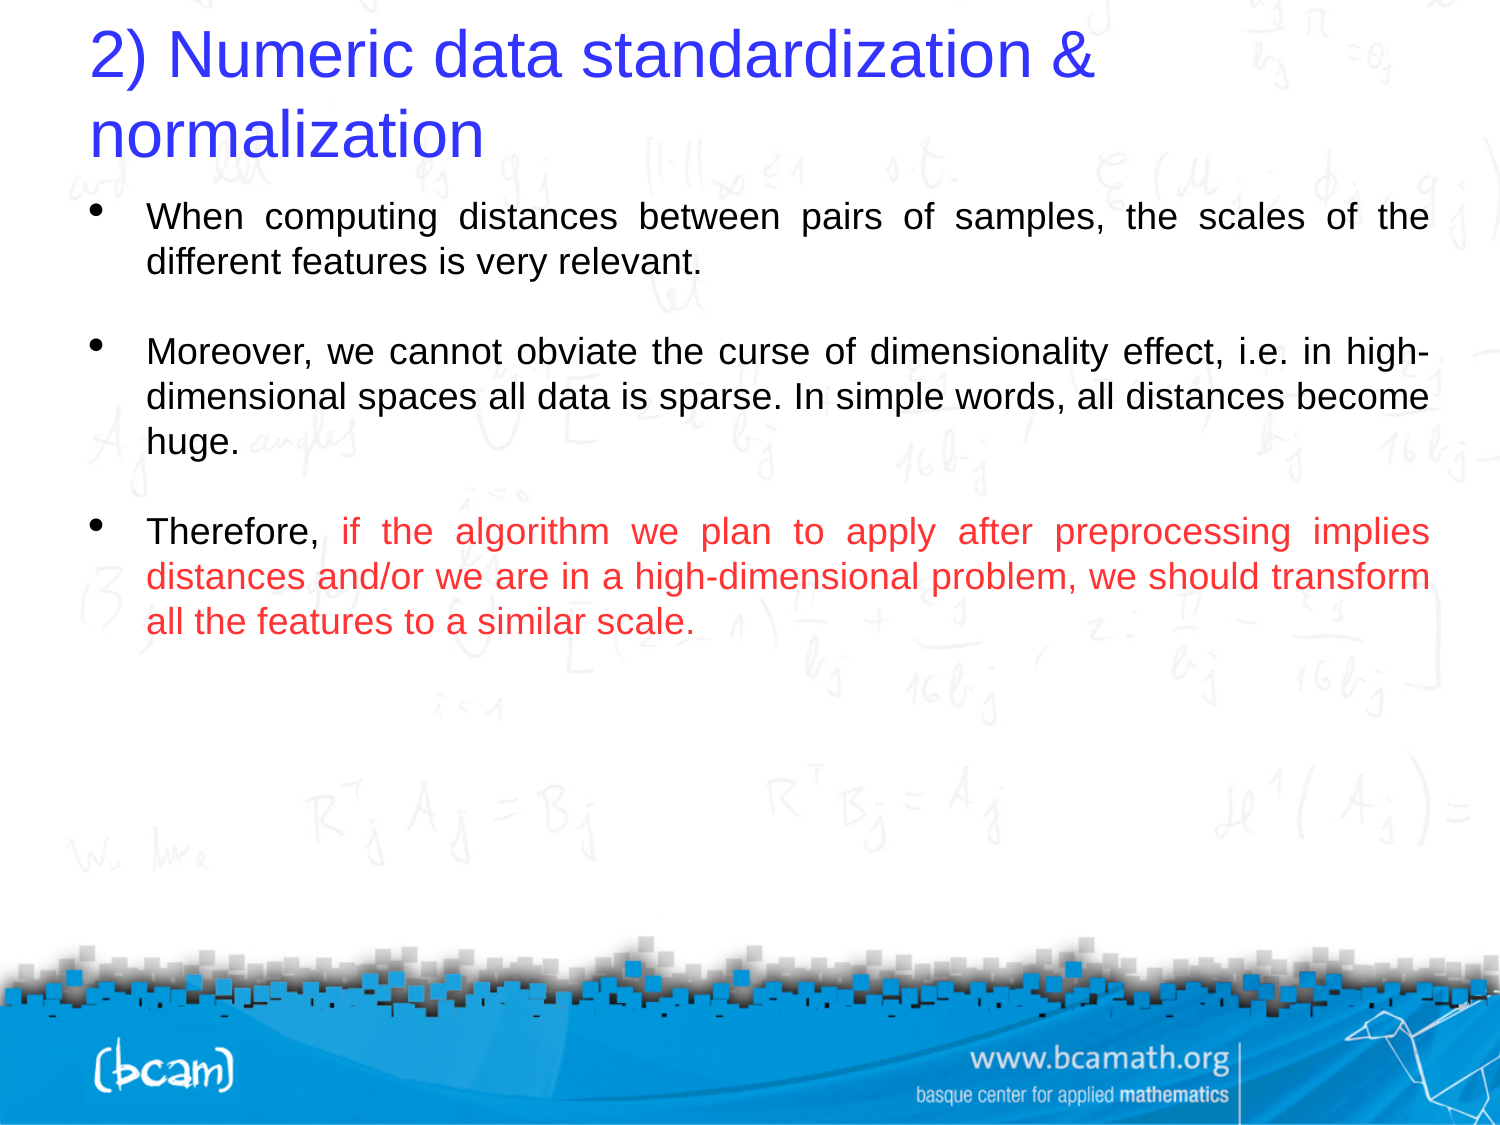

2) Numeric data standardization & normalization
When computing distances between pairs of samples, the scales of the different features is very relevant.
Moreover, we cannot obviate the curse of dimensionality effect, i.e. in high-dimensional spaces all data is sparse. In simple words, all distances become huge.
Therefore, if the algorithm we plan to apply after preprocessing implies distances and/or we are in a high-dimensional problem, we should transform all the features to a similar scale.